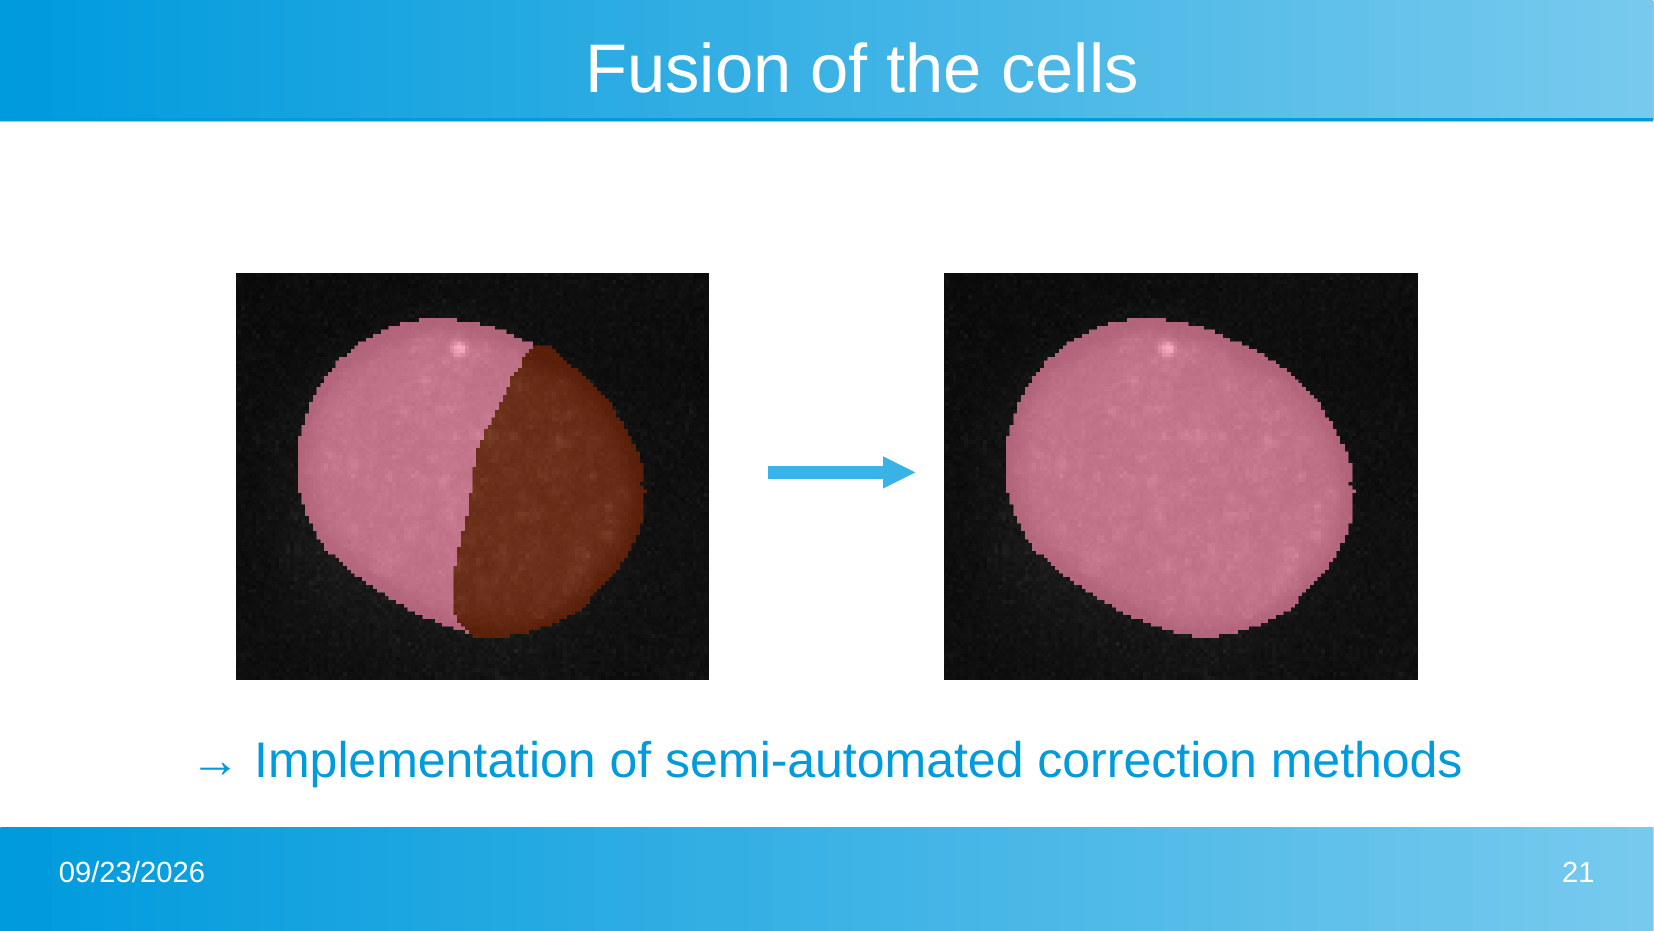

# Fusion of the cells
→ Implementation of semi-automated correction methods
21